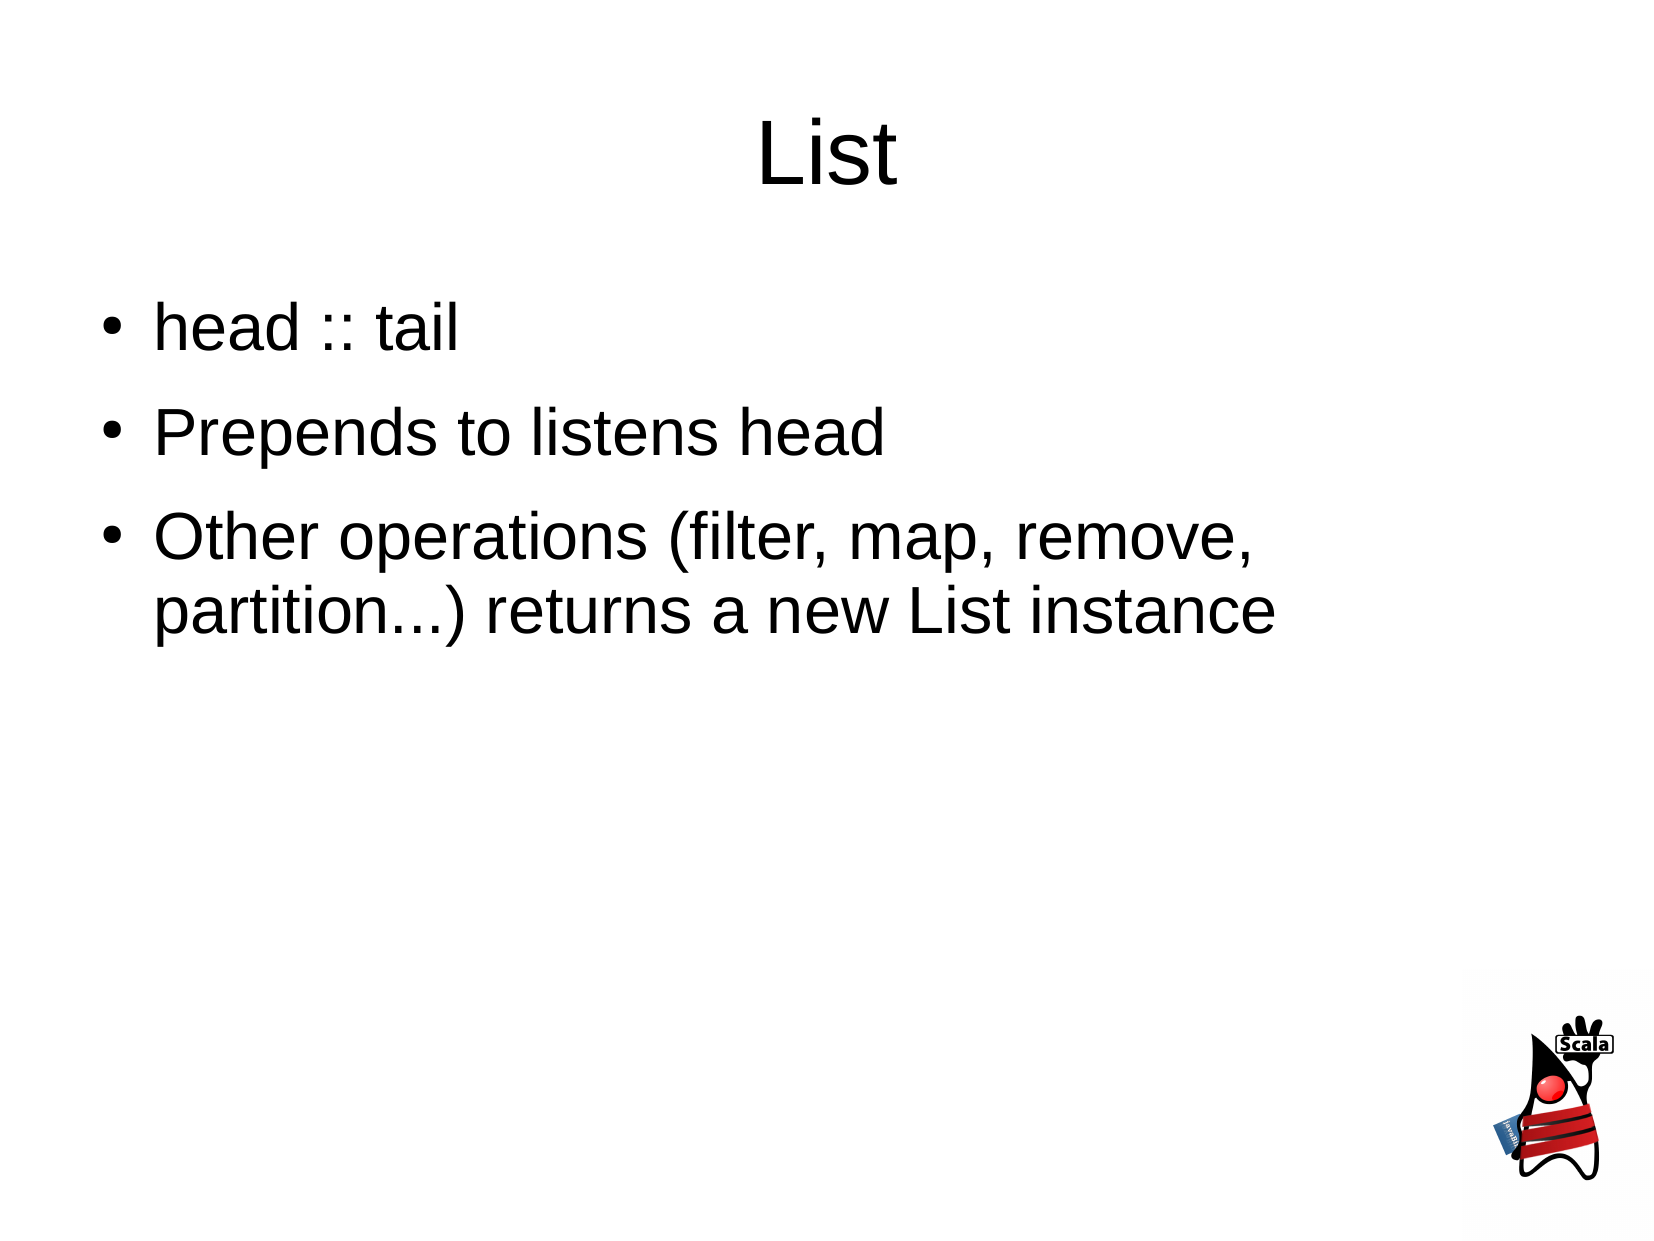

# List
head :: tail
Prepends to listens head
Other operations (filter, map, remove, partition...) returns a new List instance